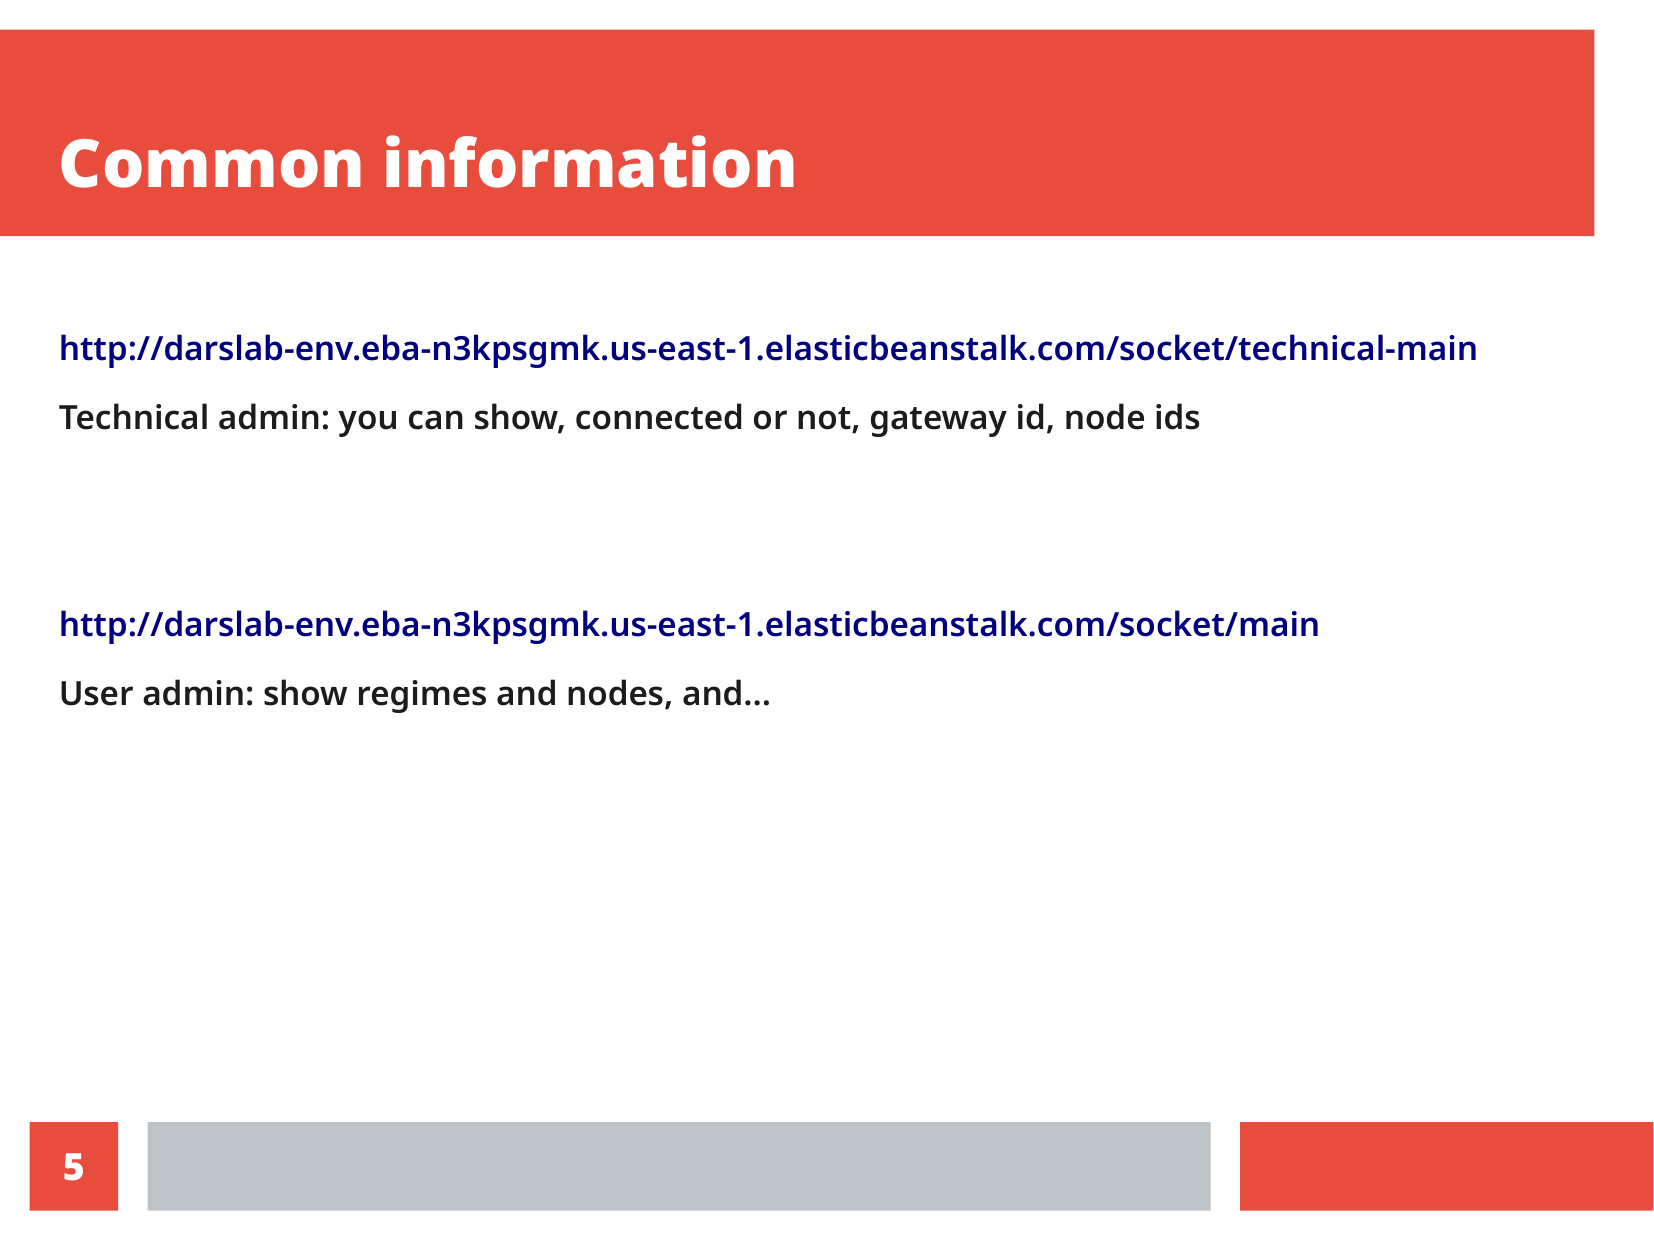

# Common information
http://darslab-env.eba-n3kpsgmk.us-east-1.elasticbeanstalk.com/socket/technical-main
Technical admin: you can show, connected or not, gateway id, node ids
http://darslab-env.eba-n3kpsgmk.us-east-1.elasticbeanstalk.com/socket/main
User admin: show regimes and nodes, and...
5